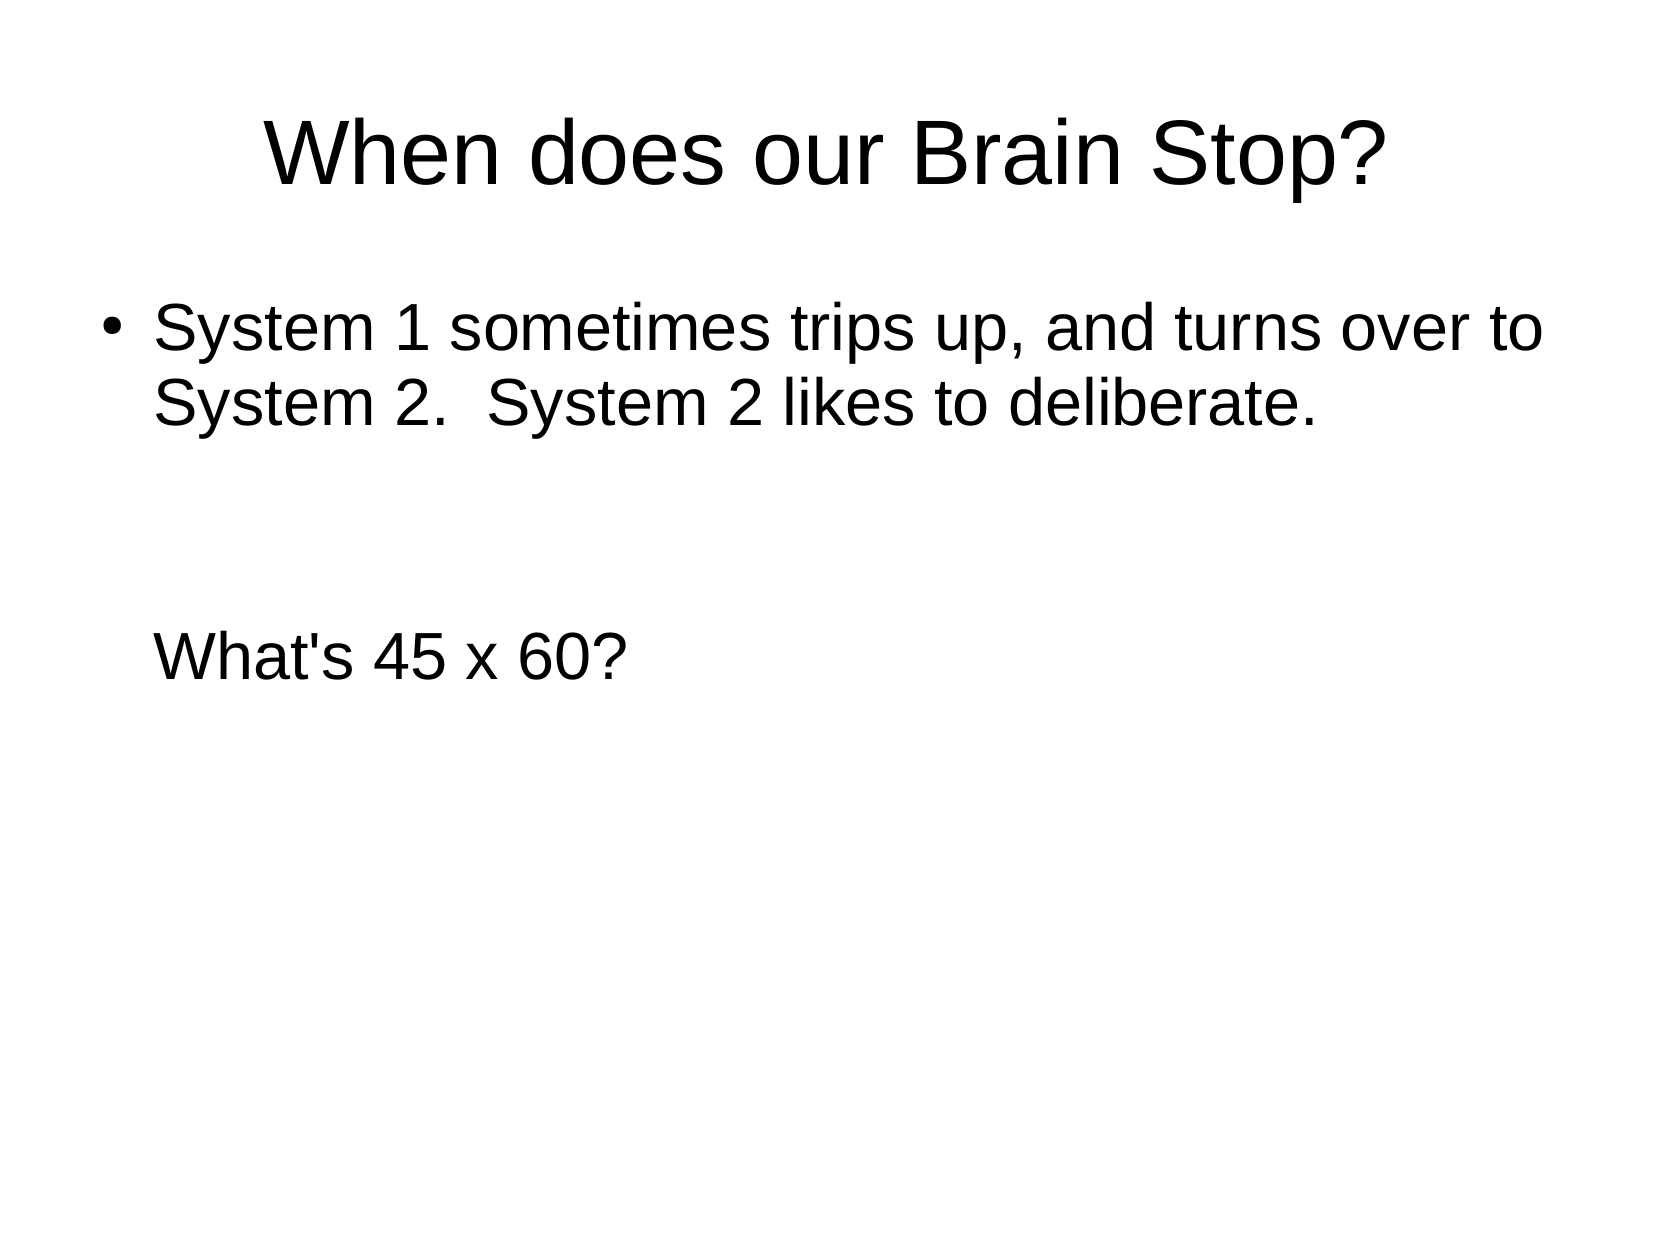

# When does our Brain Stop?
System 1 sometimes trips up, and turns over to System 2. System 2 likes to deliberate.
What's 45 x 60?